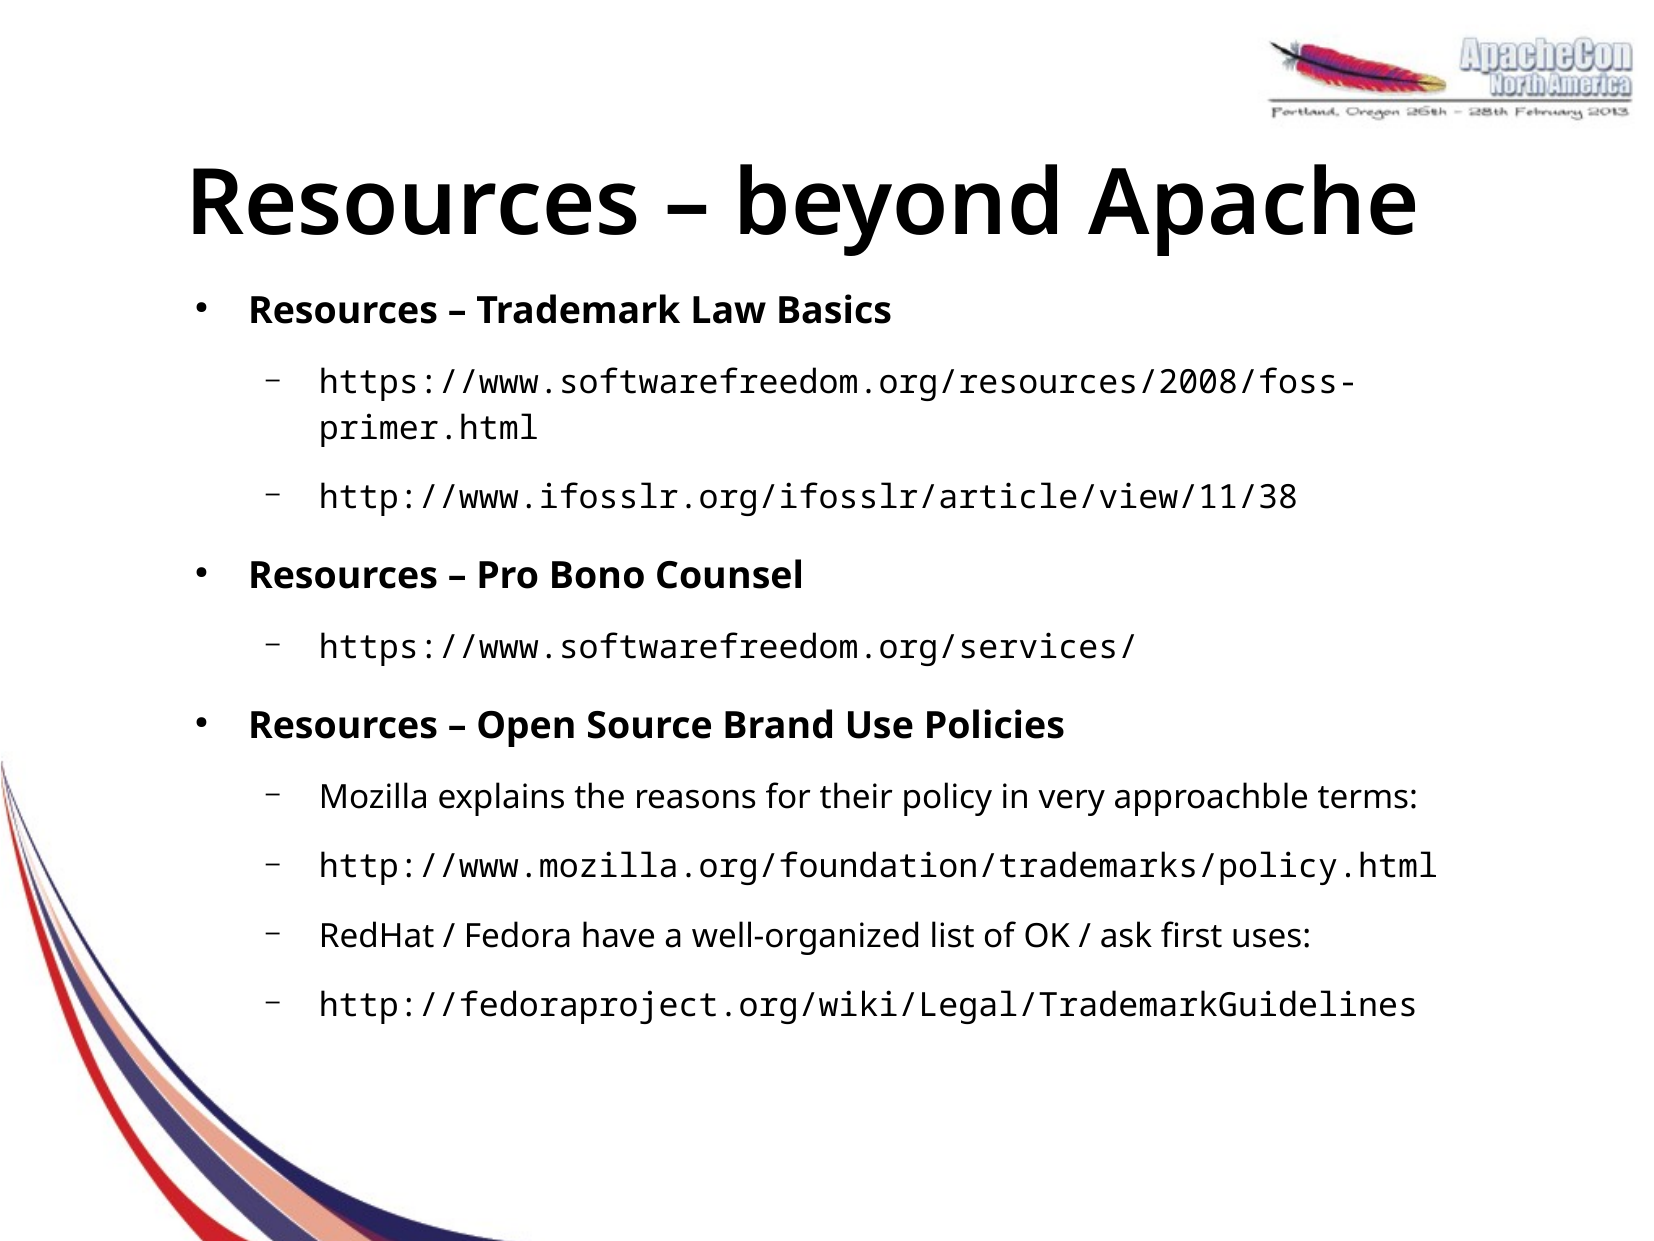

# Resources – beyond Apache
Resources – Trademark Law Basics
https://www.softwarefreedom.org/resources/2008/foss-primer.html
http://www.ifosslr.org/ifosslr/article/view/11/38
Resources – Pro Bono Counsel
https://www.softwarefreedom.org/services/
Resources – Open Source Brand Use Policies
Mozilla explains the reasons for their policy in very approachble terms:
http://www.mozilla.org/foundation/trademarks/policy.html
RedHat / Fedora have a well-organized list of OK / ask first uses:
http://fedoraproject.org/wiki/Legal/TrademarkGuidelines